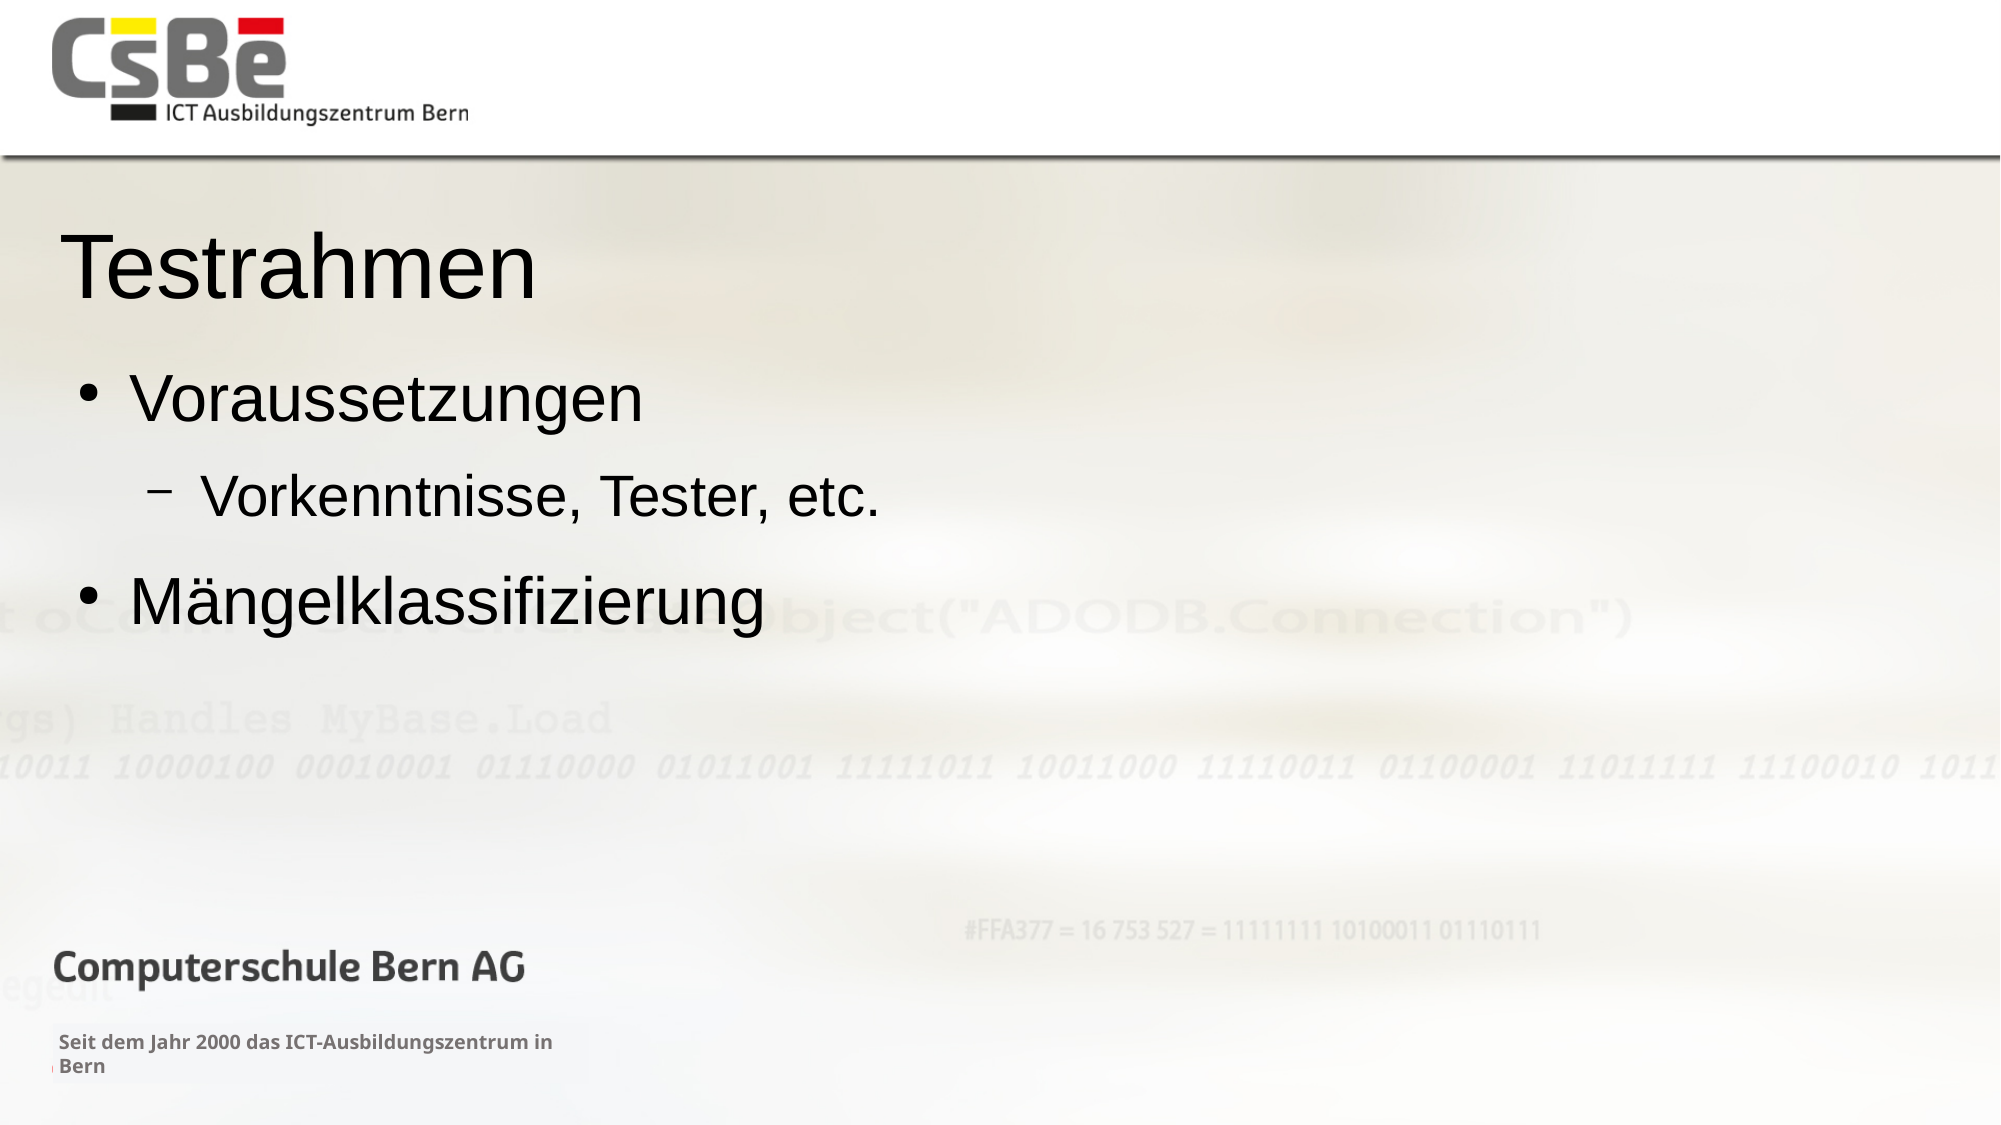

Testrahmen
# Voraussetzungen
Vorkenntnisse, Tester, etc.
Mängelklassifizierung